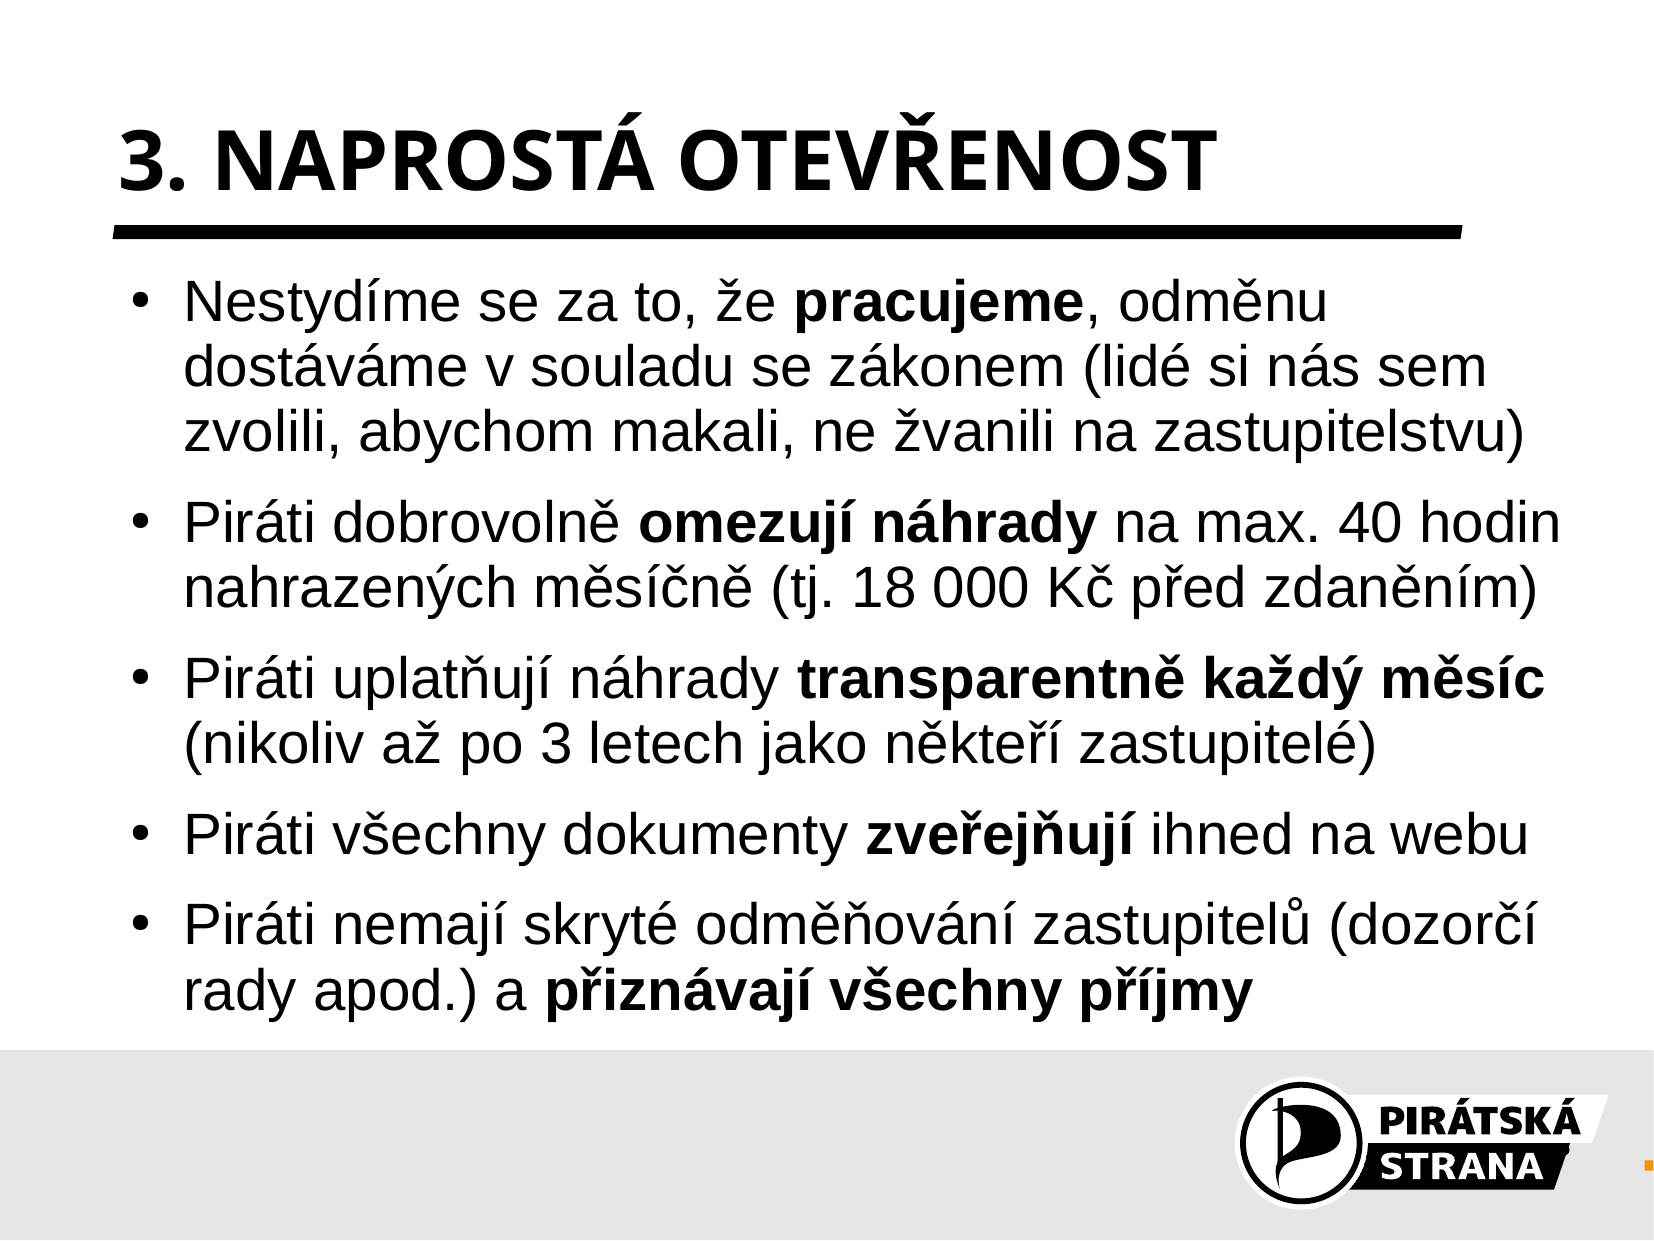

# 3. NAPROSTÁ OTEVŘENOST
Nestydíme se za to, že pracujeme, odměnu dostáváme v souladu se zákonem (lidé si nás sem zvolili, abychom makali, ne žvanili na zastupitelstvu)
Piráti dobrovolně omezují náhrady na max. 40 hodin nahrazených měsíčně (tj. 18 000 Kč před zdaněním)
Piráti uplatňují náhrady transparentně každý měsíc (nikoliv až po 3 letech jako někteří zastupitelé)
Piráti všechny dokumenty zveřejňují ihned na webu
Piráti nemají skryté odměňování zastupitelů (dozorčí rady apod.) a přiznávají všechny příjmy